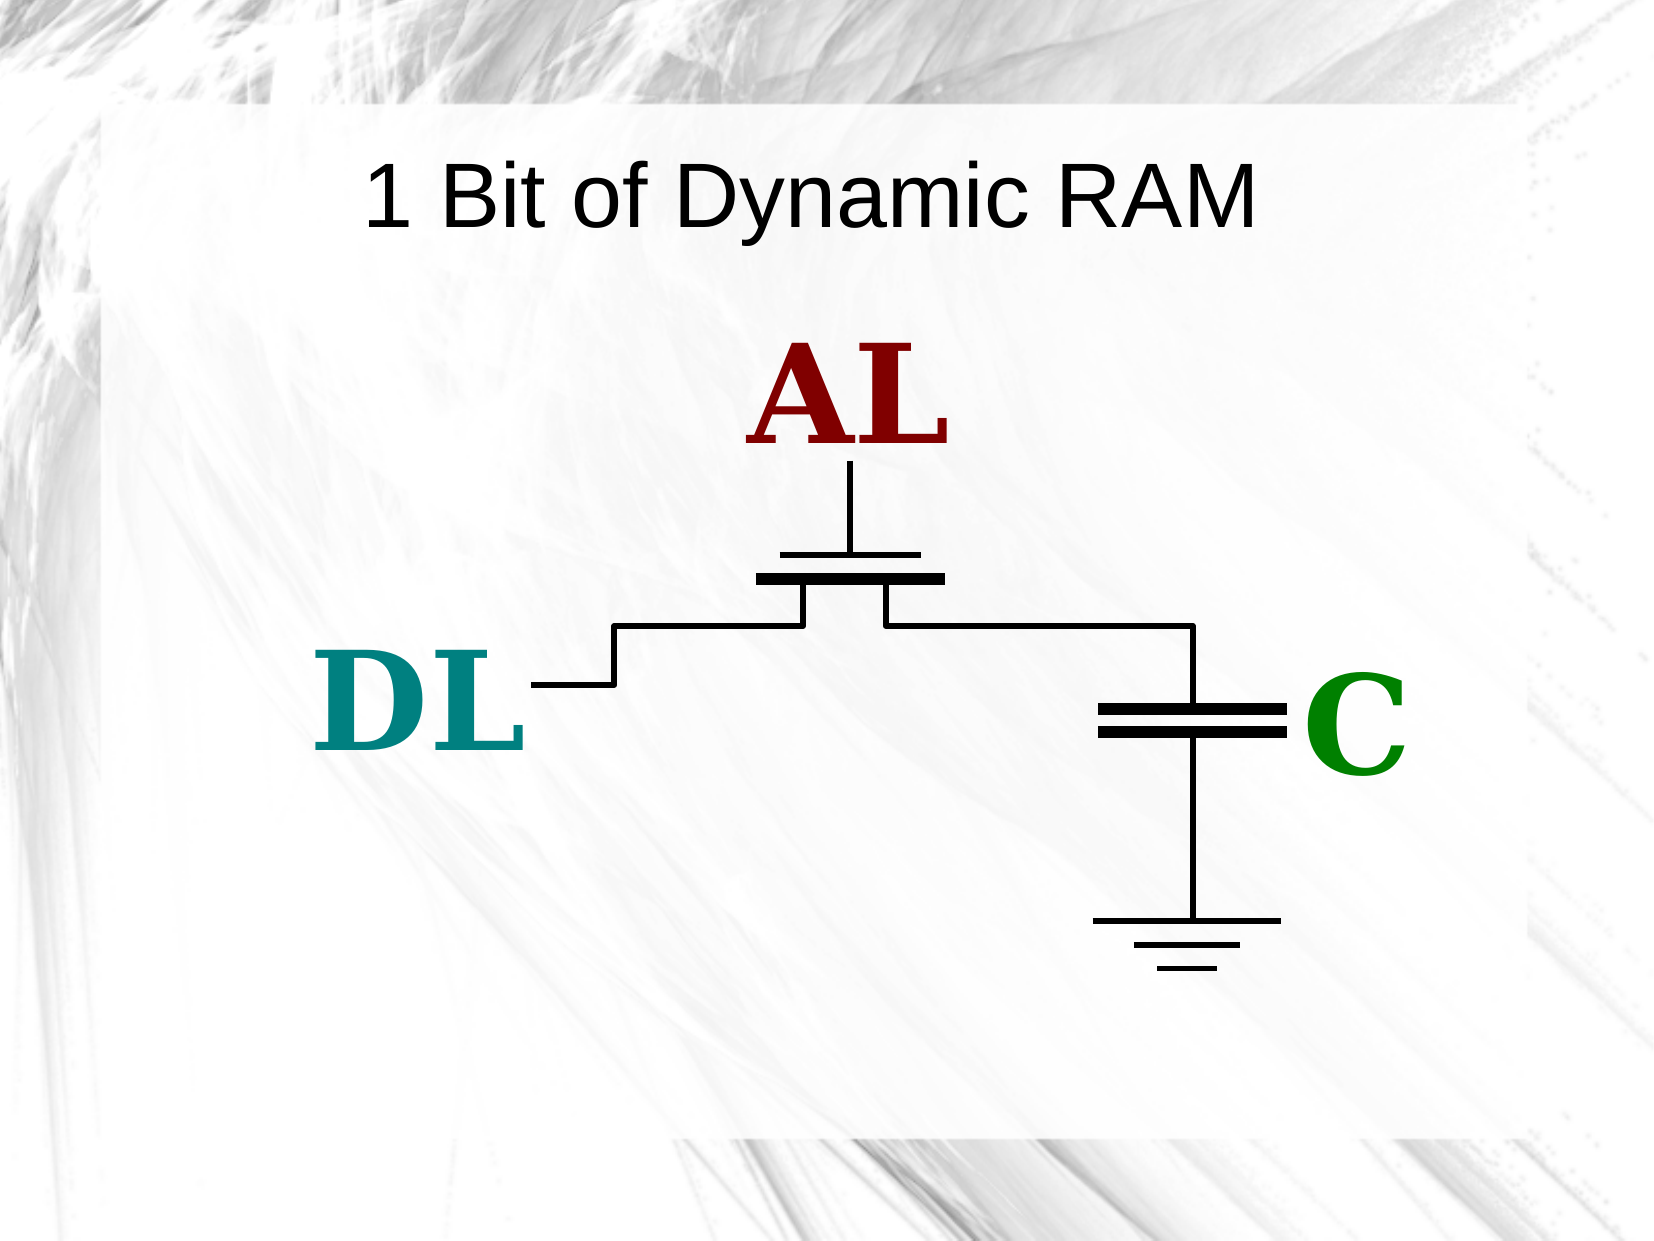

# 1 Bit of Dynamic RAM
AL
DL
C